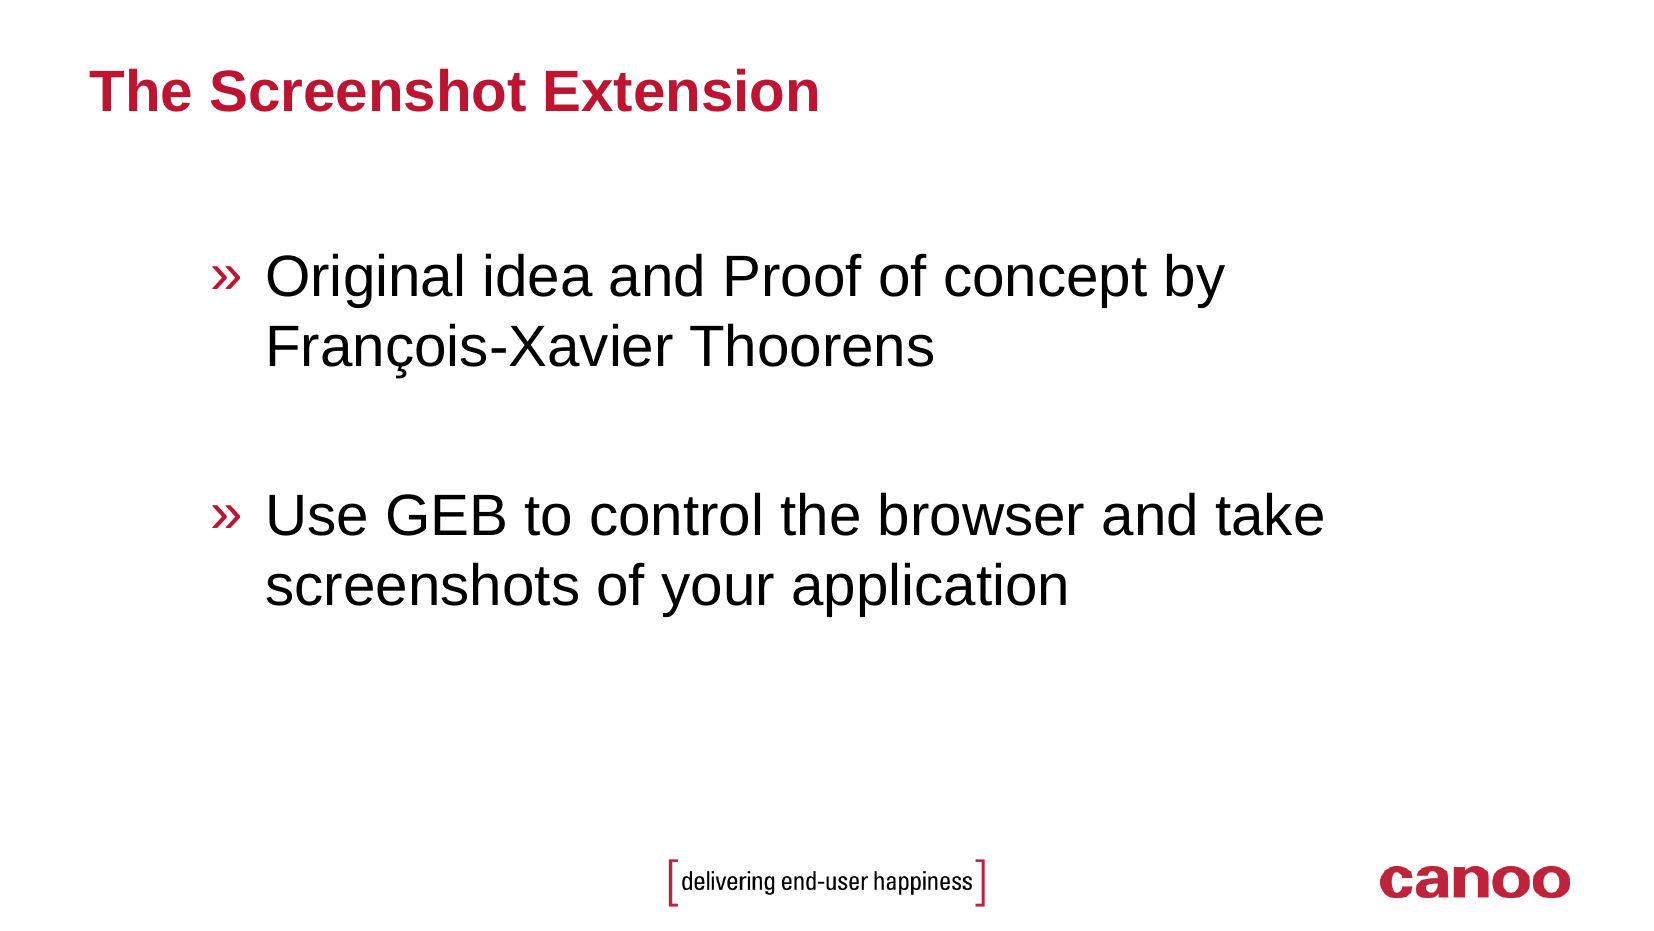

# The Screenshot Extension
Original idea and Proof of concept by
François-Xavier Thoorens
Use GEB to control the browser and take screenshots of your application